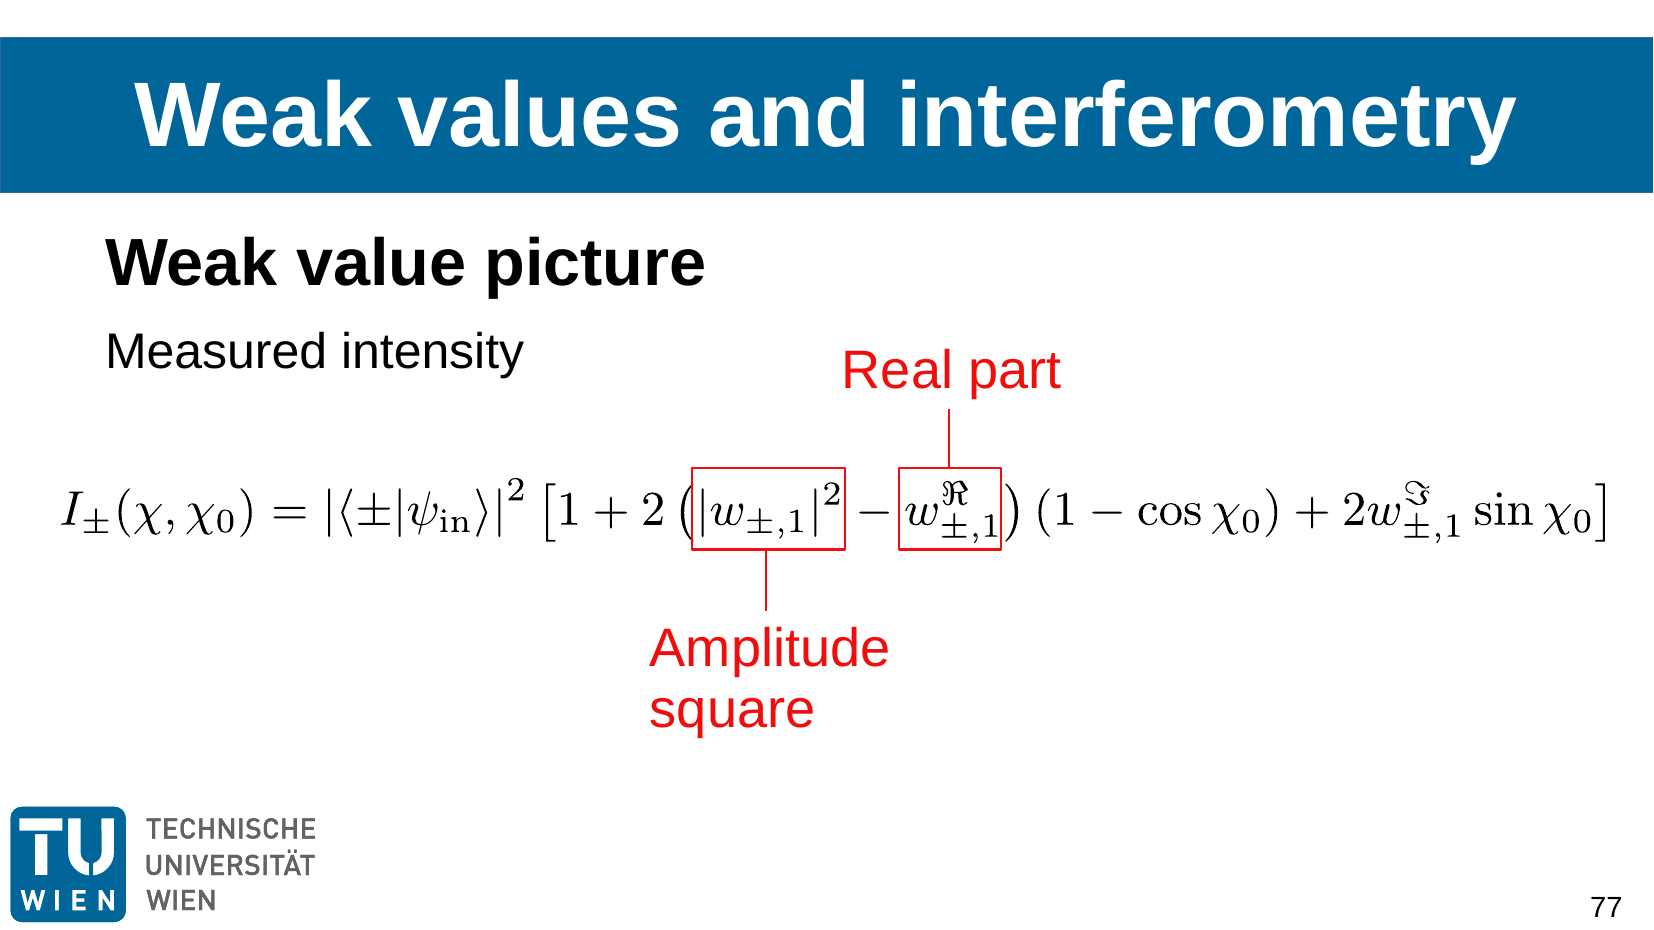

# Weak values and interferometry
Weak value picture
Measured intensity
Real part
Amplitude
square